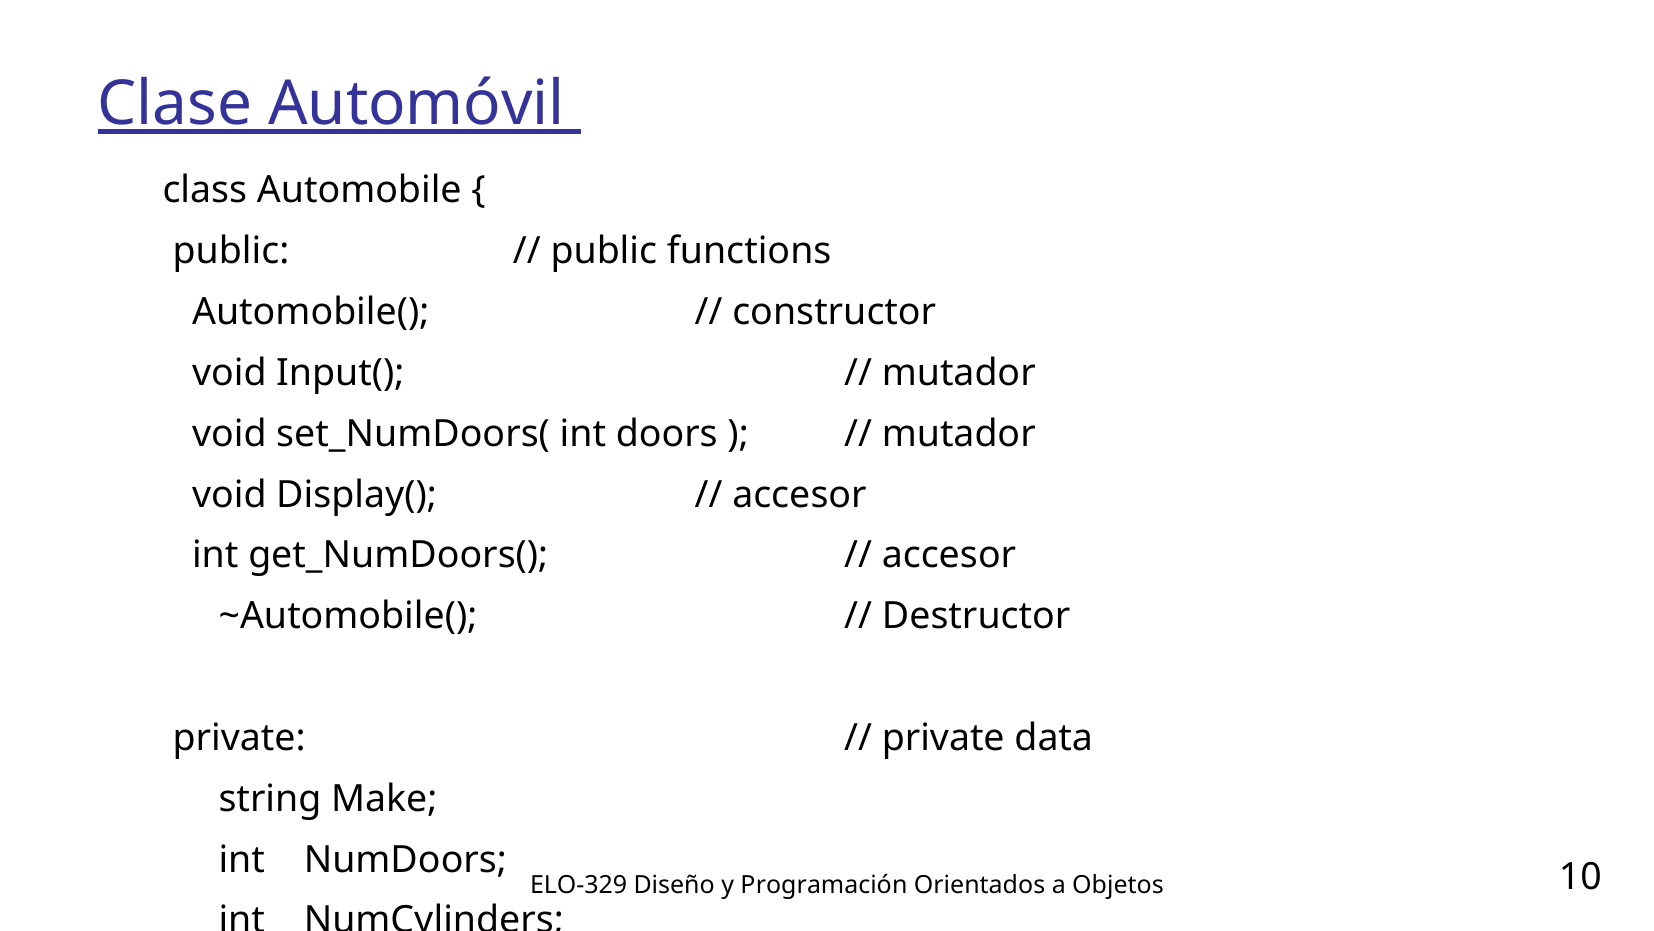

# Clase Automóvil
	 class Automobile {
public: // public functions
 Automobile(); 		// constructor
 void Input();			// mutador
 void set_NumDoors( int doors );	// mutador
 void Display();		// accesor
 int get_NumDoors();		// accesor
	~Automobile();			// Destructor
private:				// private data
	string Make;
	int NumDoors;
	int NumCylinders;
	int EngineSize;
};
10